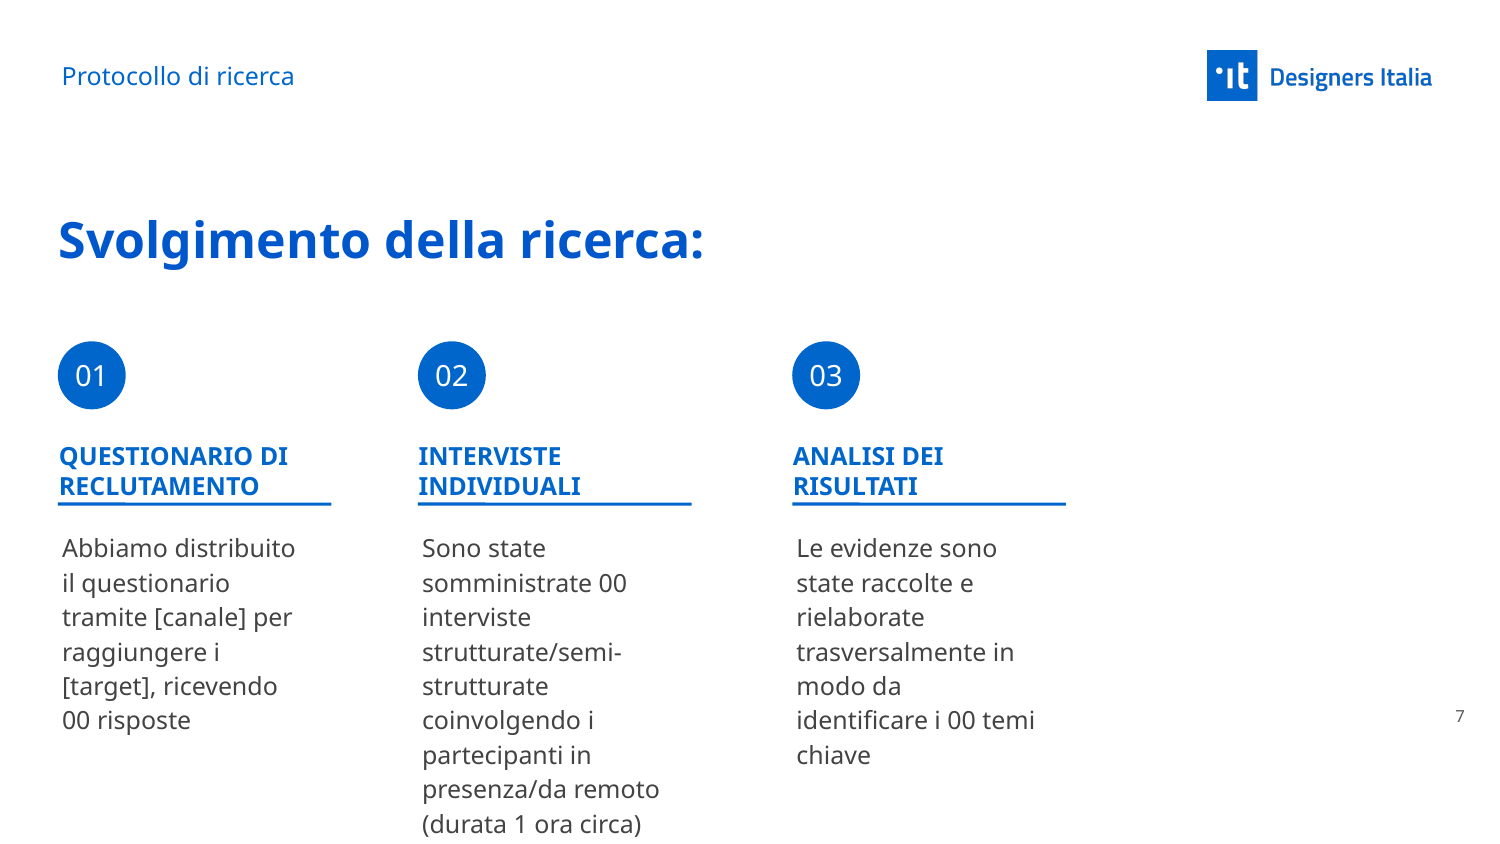

Protocollo di ricerca
Svolgimento della ricerca:
01
02
03
QUESTIONARIO DI RECLUTAMENTO
INTERVISTE INDIVIDUALI
ANALISI DEI RISULTATI
Abbiamo distribuito il questionario tramite [canale] per raggiungere i [target], ricevendo 00 risposte
Sono state somministrate 00 interviste strutturate/semi-strutturate coinvolgendo i partecipanti in presenza/da remoto (durata 1 ora circa)
Le evidenze sono state raccolte e rielaborate trasversalmente in modo da identificare i 00 temi chiave